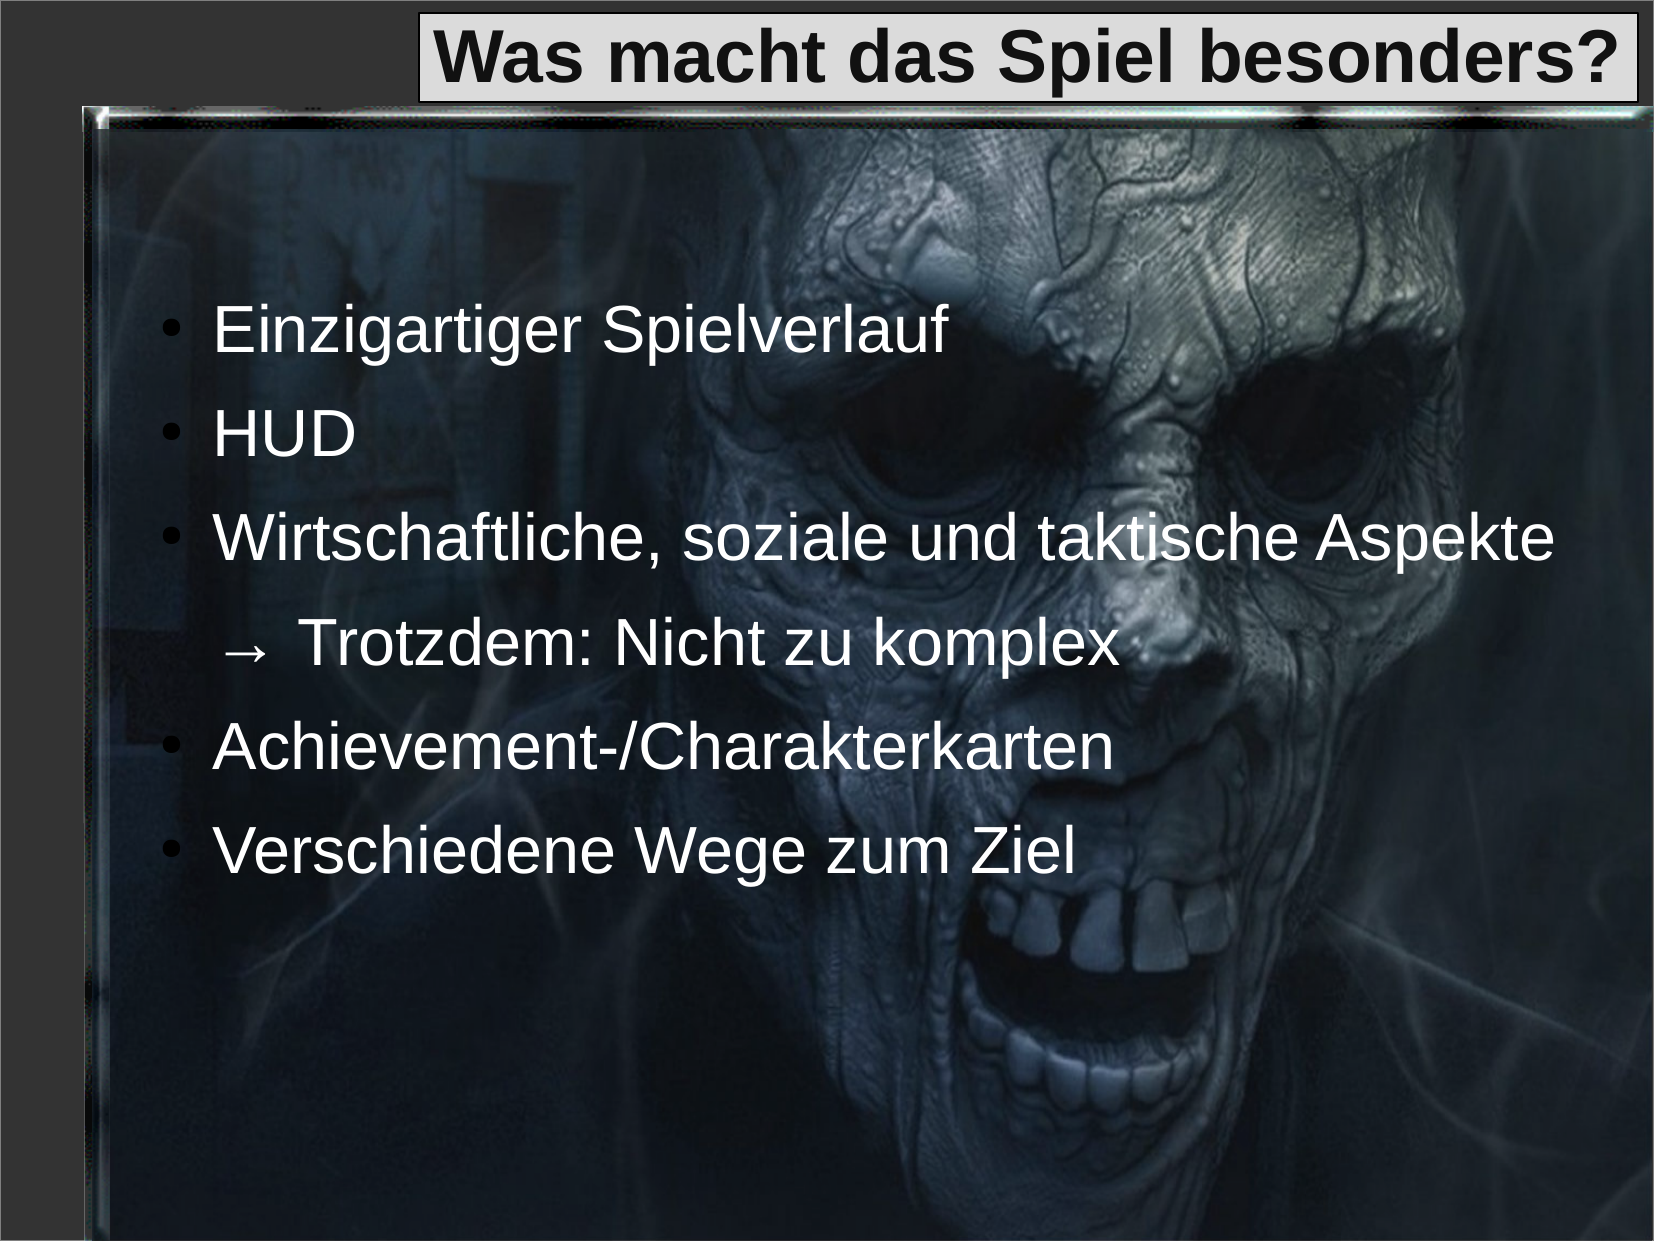

Was macht das Spiel besonders?
#
Einzigartiger Spielverlauf
HUD
Wirtschaftliche, soziale und taktische Aspekte
→ Trotzdem: Nicht zu komplex
Achievement-/Charakterkarten
Verschiedene Wege zum Ziel